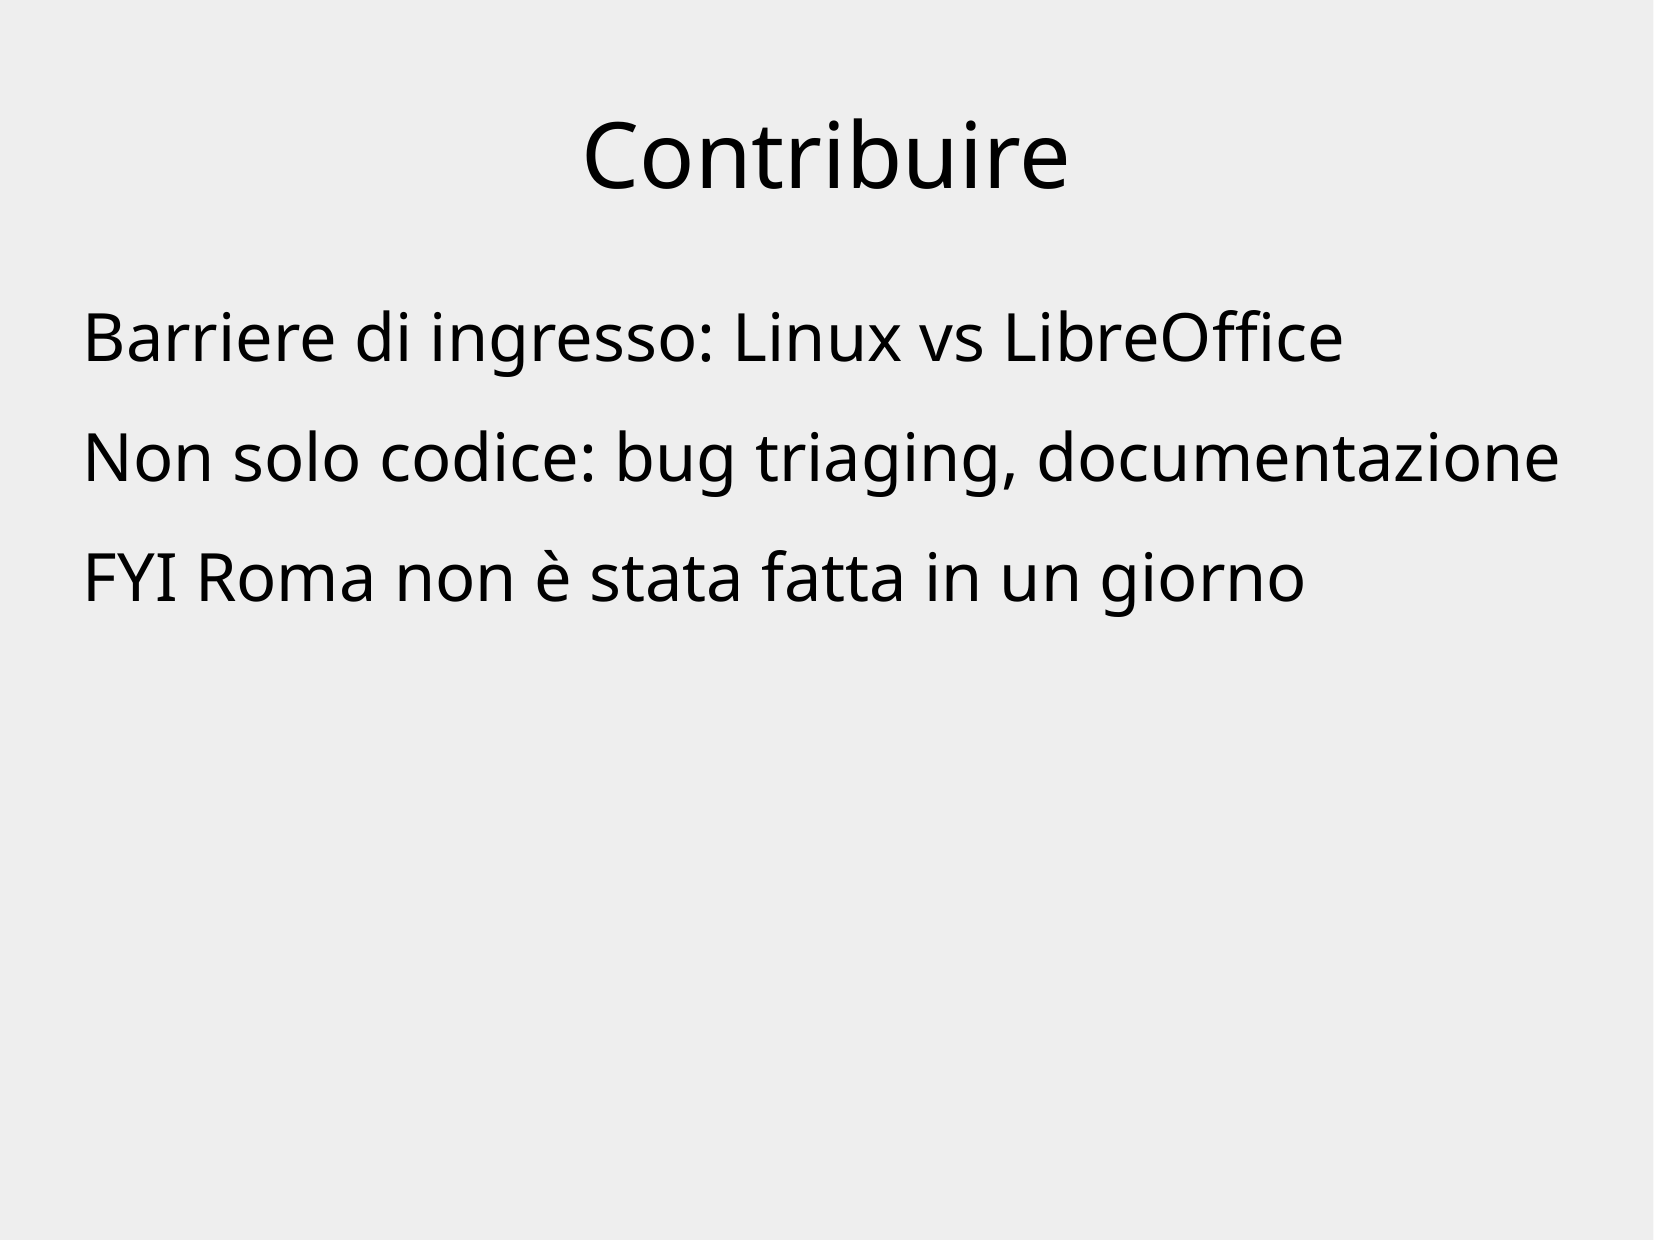

# Contribuire
Barriere di ingresso: Linux vs LibreOffice
Non solo codice: bug triaging, documentazione
FYI Roma non è stata fatta in un giorno